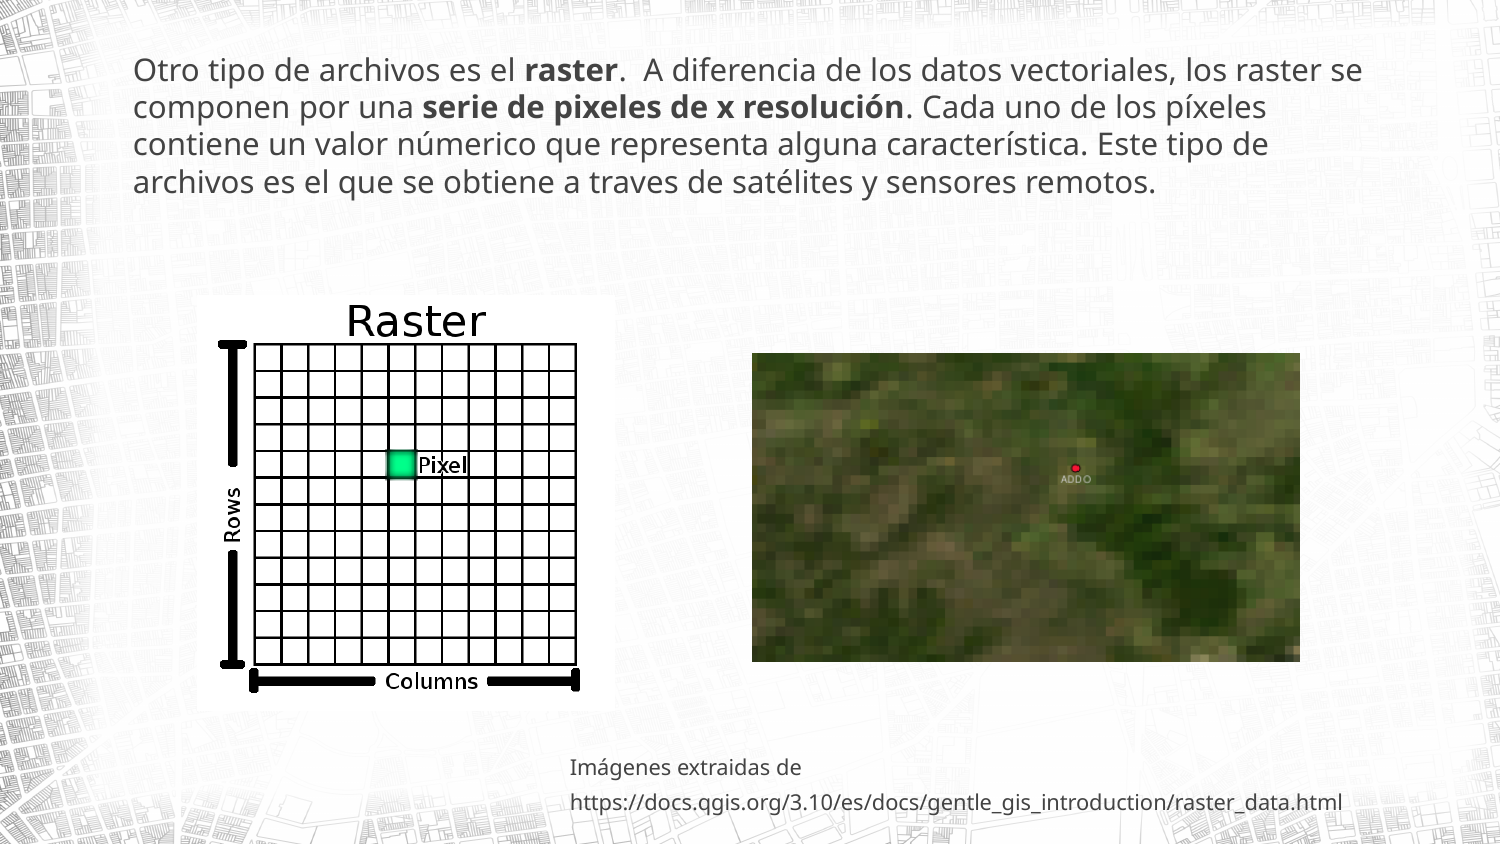

Otro tipo de archivos es el raster. A diferencia de los datos vectoriales, los raster se componen por una serie de pixeles de x resolución. Cada uno de los píxeles contiene un valor númerico que representa alguna característica. Este tipo de archivos es el que se obtiene a traves de satélites y sensores remotos.
Imágenes extraidas de https://docs.qgis.org/3.10/es/docs/gentle_gis_introduction/raster_data.html